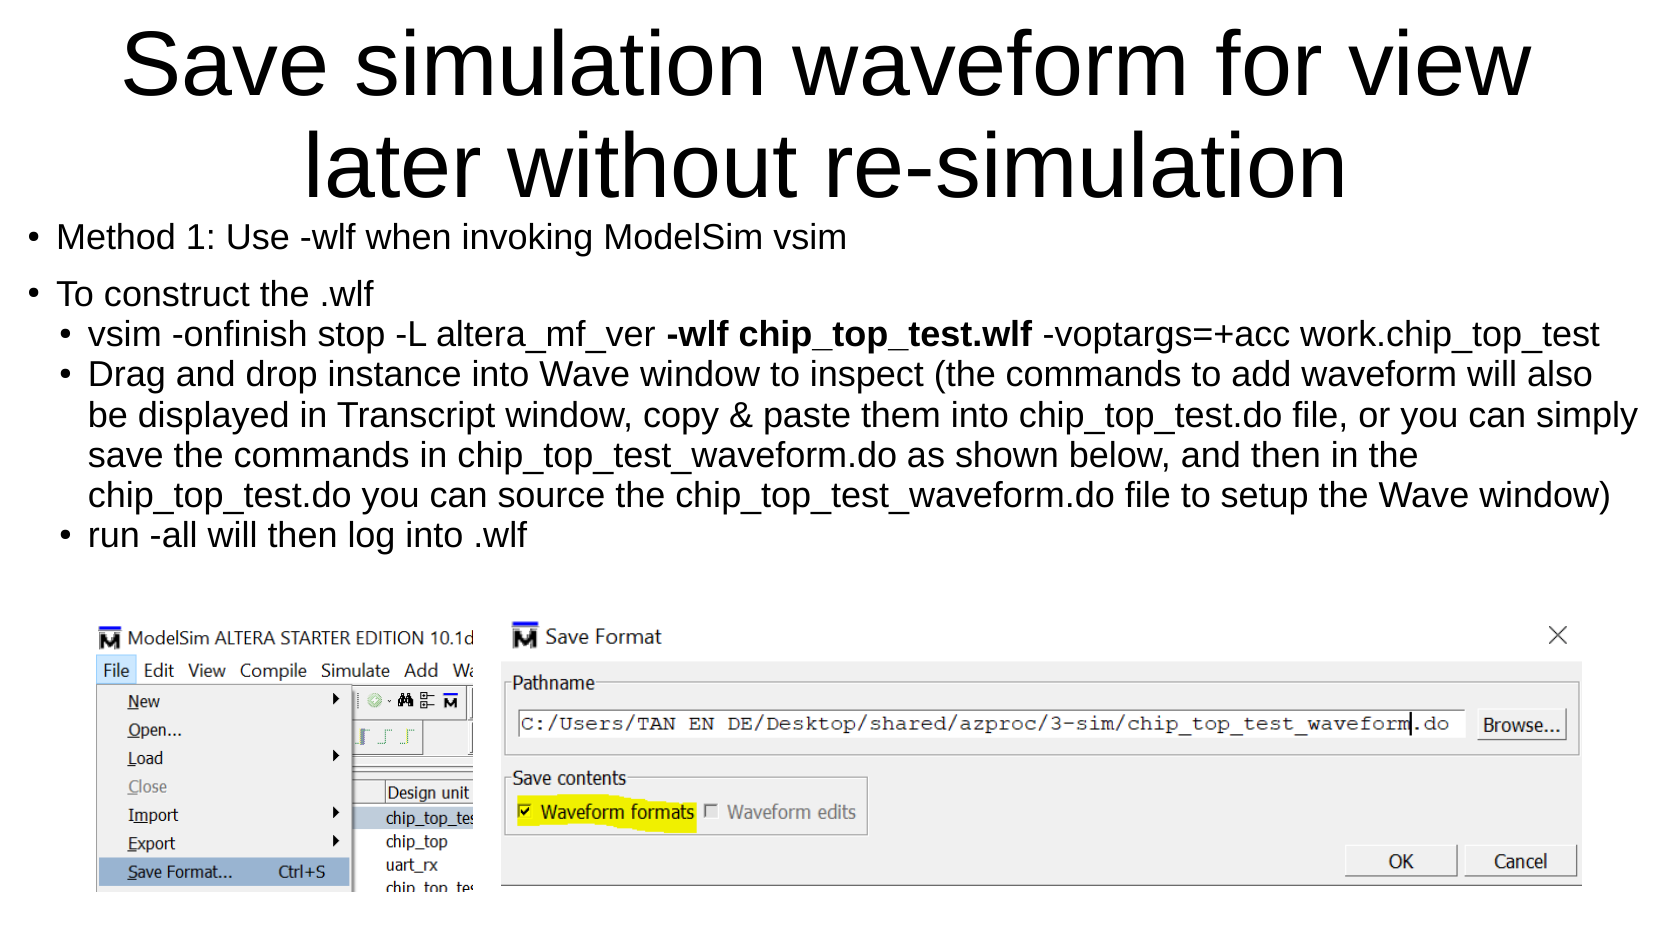

# Save simulation waveform for view later without re-simulation
Method 1: Use -wlf when invoking ModelSim vsim
To construct the .wlf
vsim -onfinish stop -L altera_mf_ver -wlf chip_top_test.wlf -voptargs=+acc work.chip_top_test
Drag and drop instance into Wave window to inspect (the commands to add waveform will also be displayed in Transcript window, copy & paste them into chip_top_test.do file, or you can simply save the commands in chip_top_test_waveform.do as shown below, and then in the chip_top_test.do you can source the chip_top_test_waveform.do file to setup the Wave window)
run -all will then log into .wlf